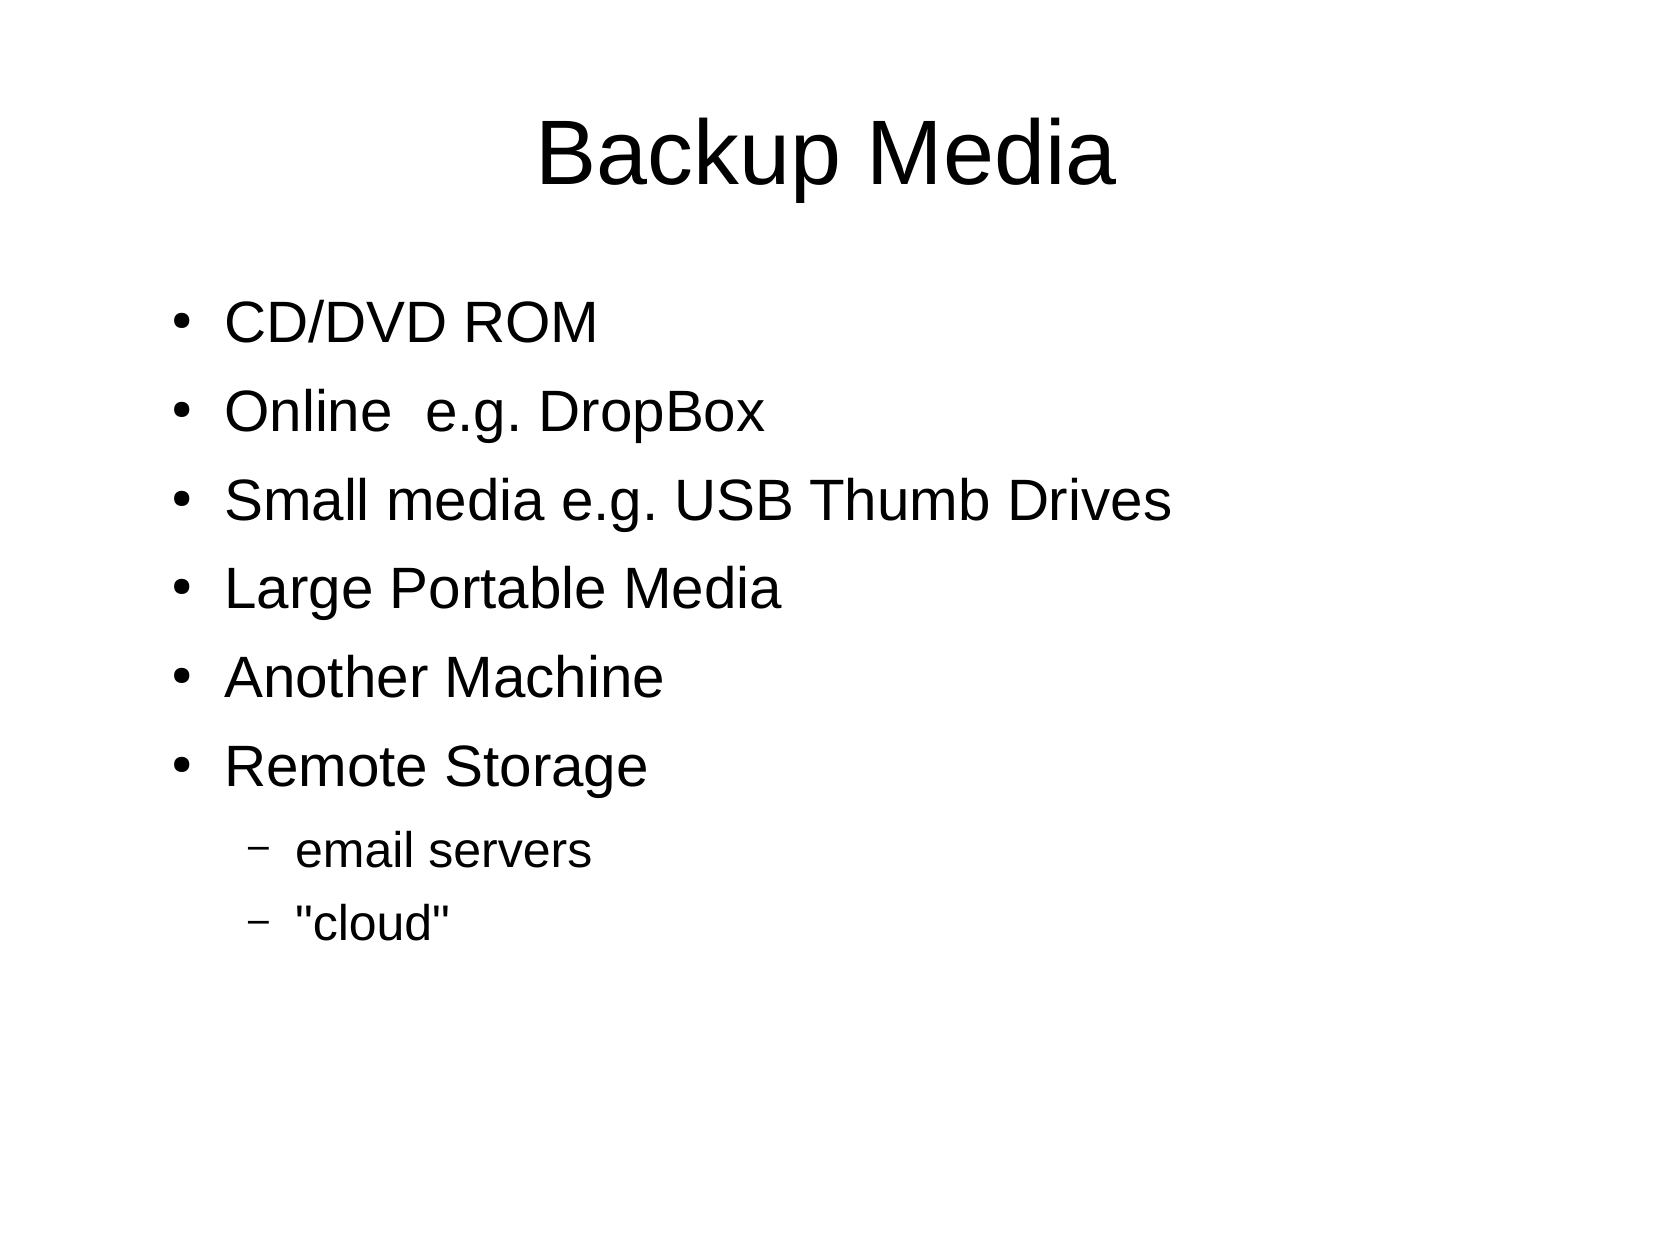

# Backup Media
CD/DVD ROM
Online e.g. DropBox
Small media e.g. USB Thumb Drives
Large Portable Media
Another Machine
Remote Storage
email servers
"cloud"